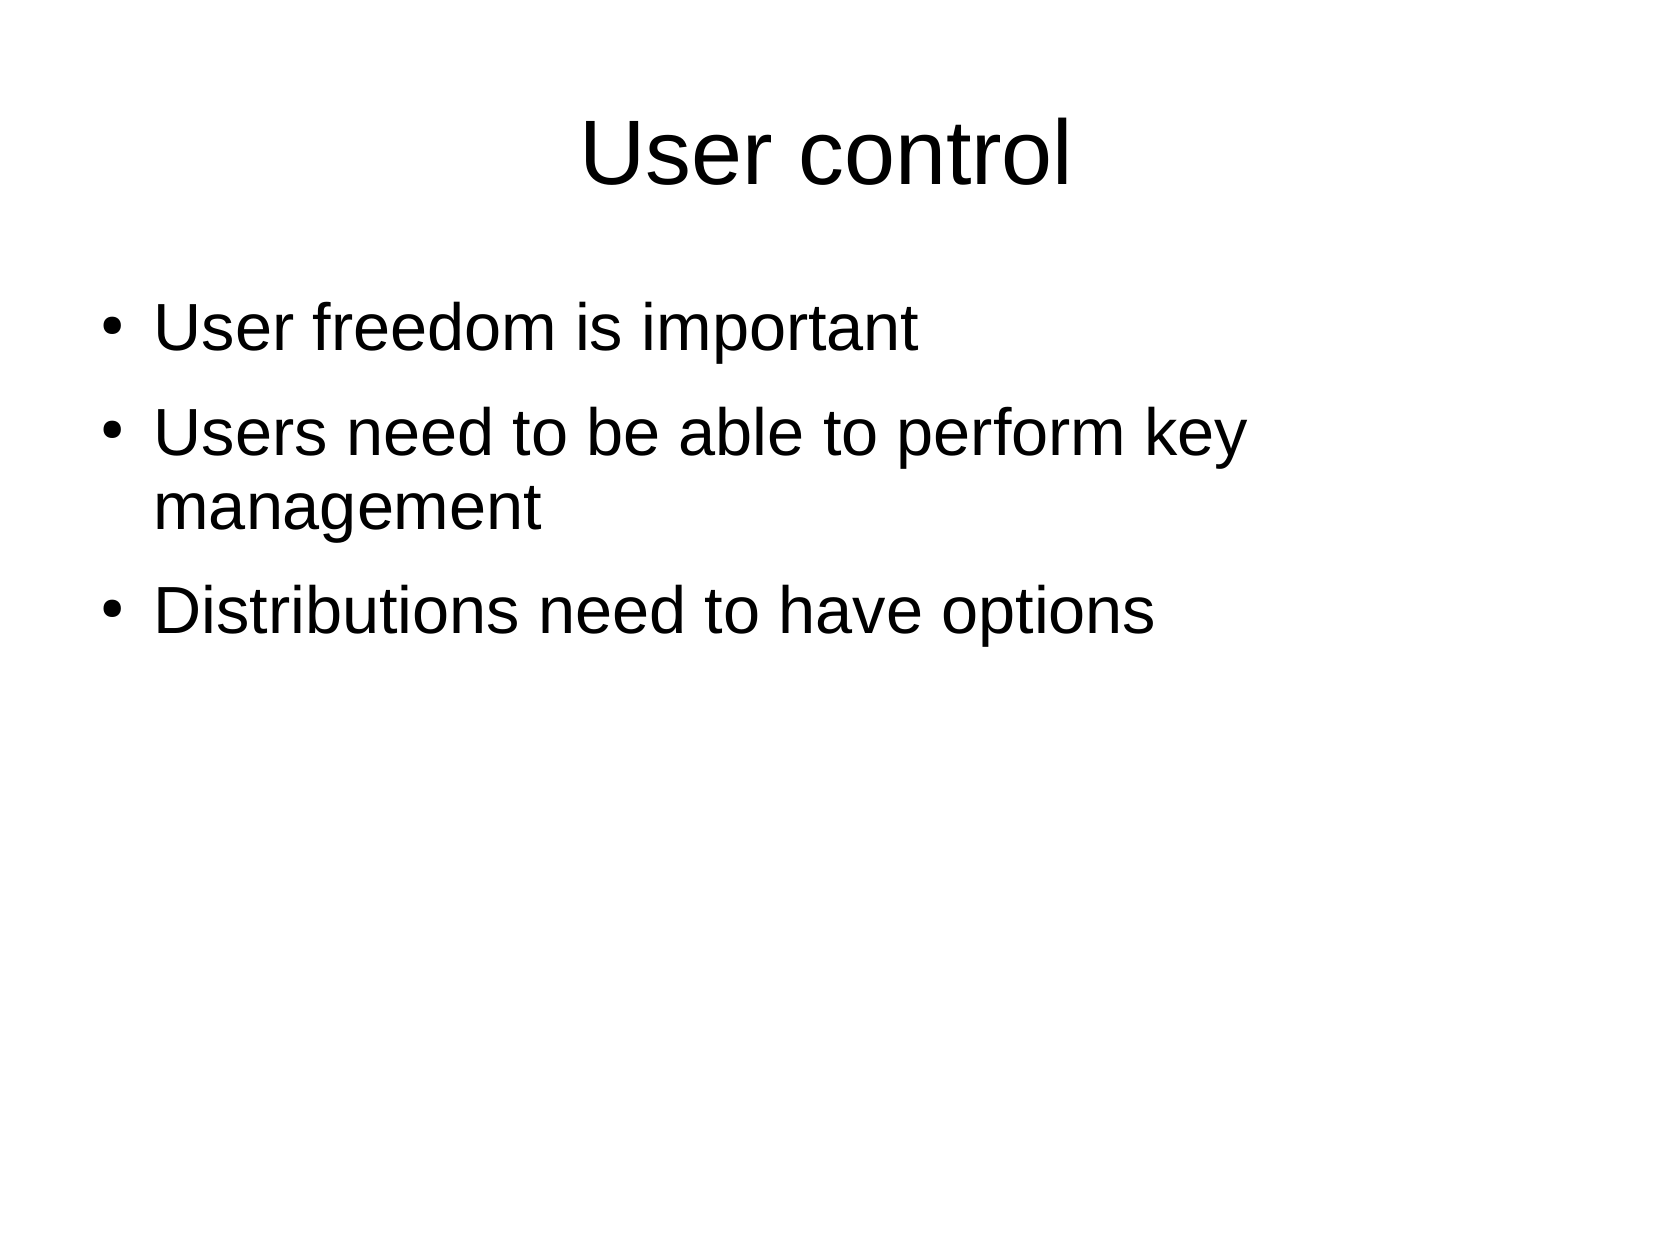

# User control
User freedom is important
Users need to be able to perform key management
Distributions need to have options